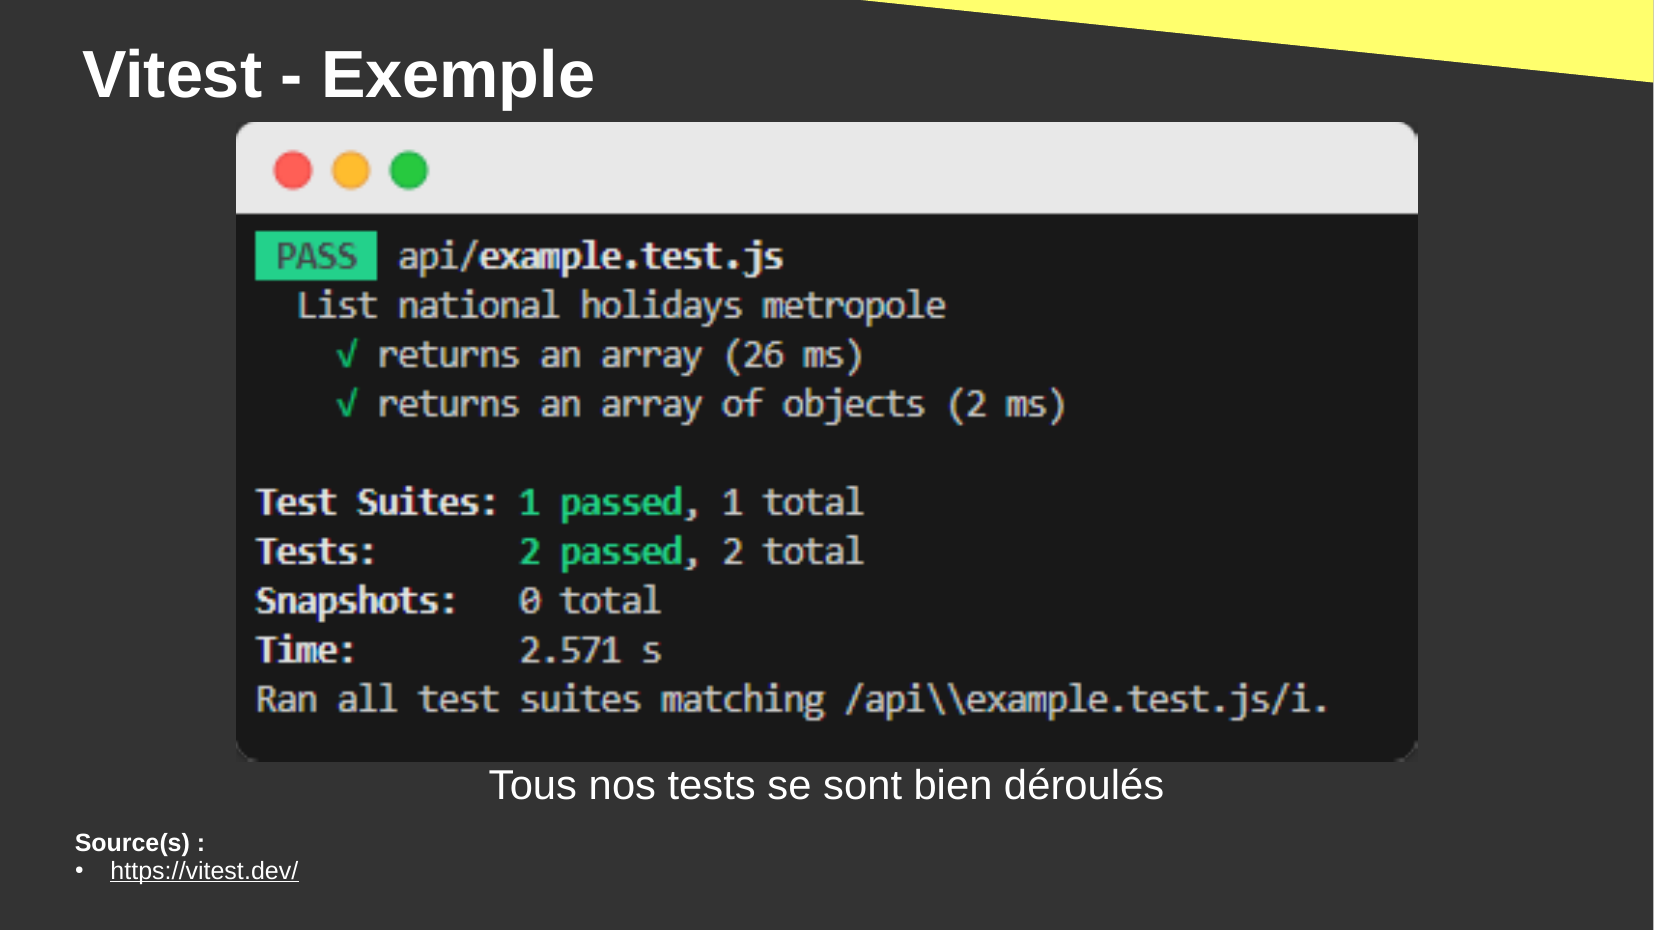

# Vitest - Exemple
Tous nos tests se sont bien déroulés
Source(s) :
https://vitest.dev/